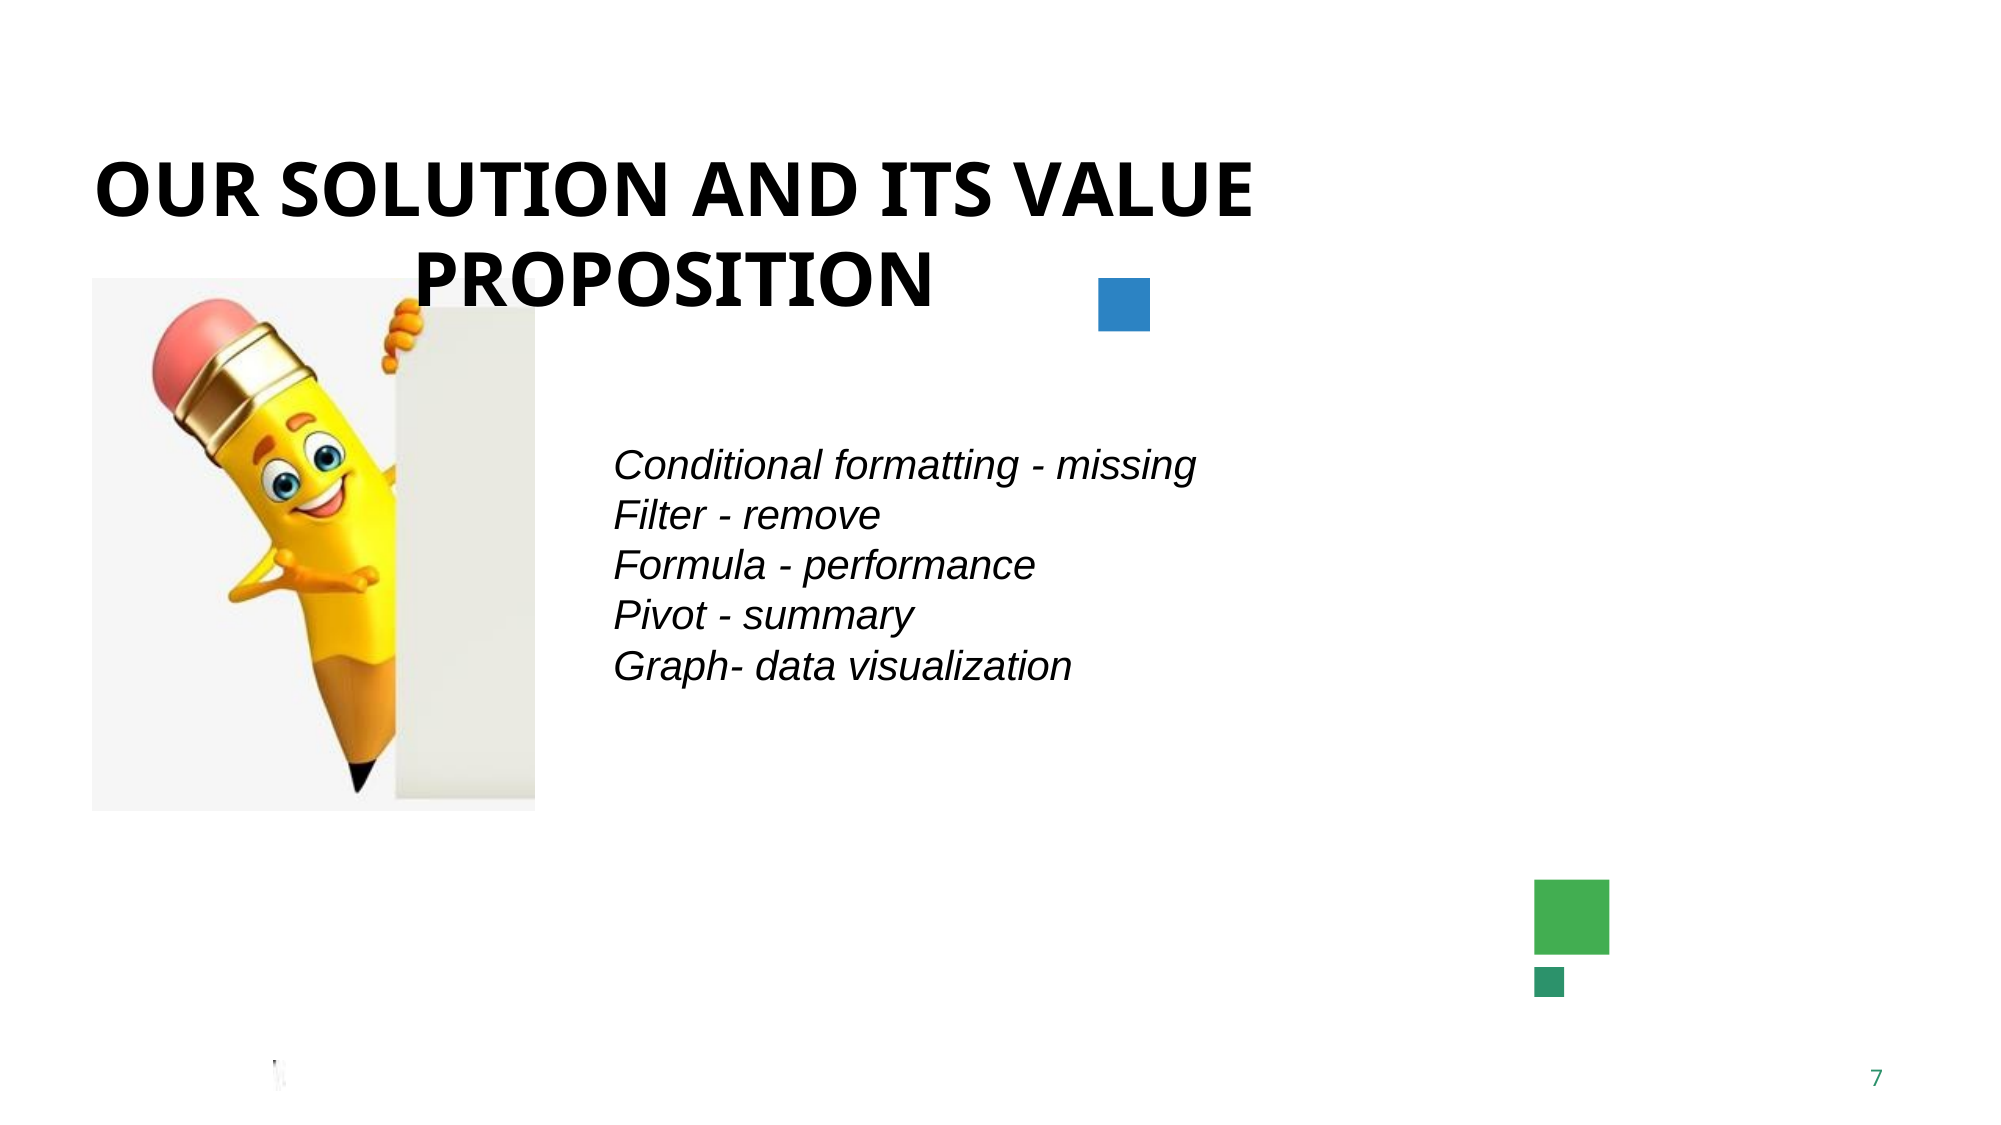

# OUR SOLUTION AND ITS VALUE PROPOSITION
Conditional formatting - missing
Filter - remove Formula - performance Pivot - summary
Graph- data visualization